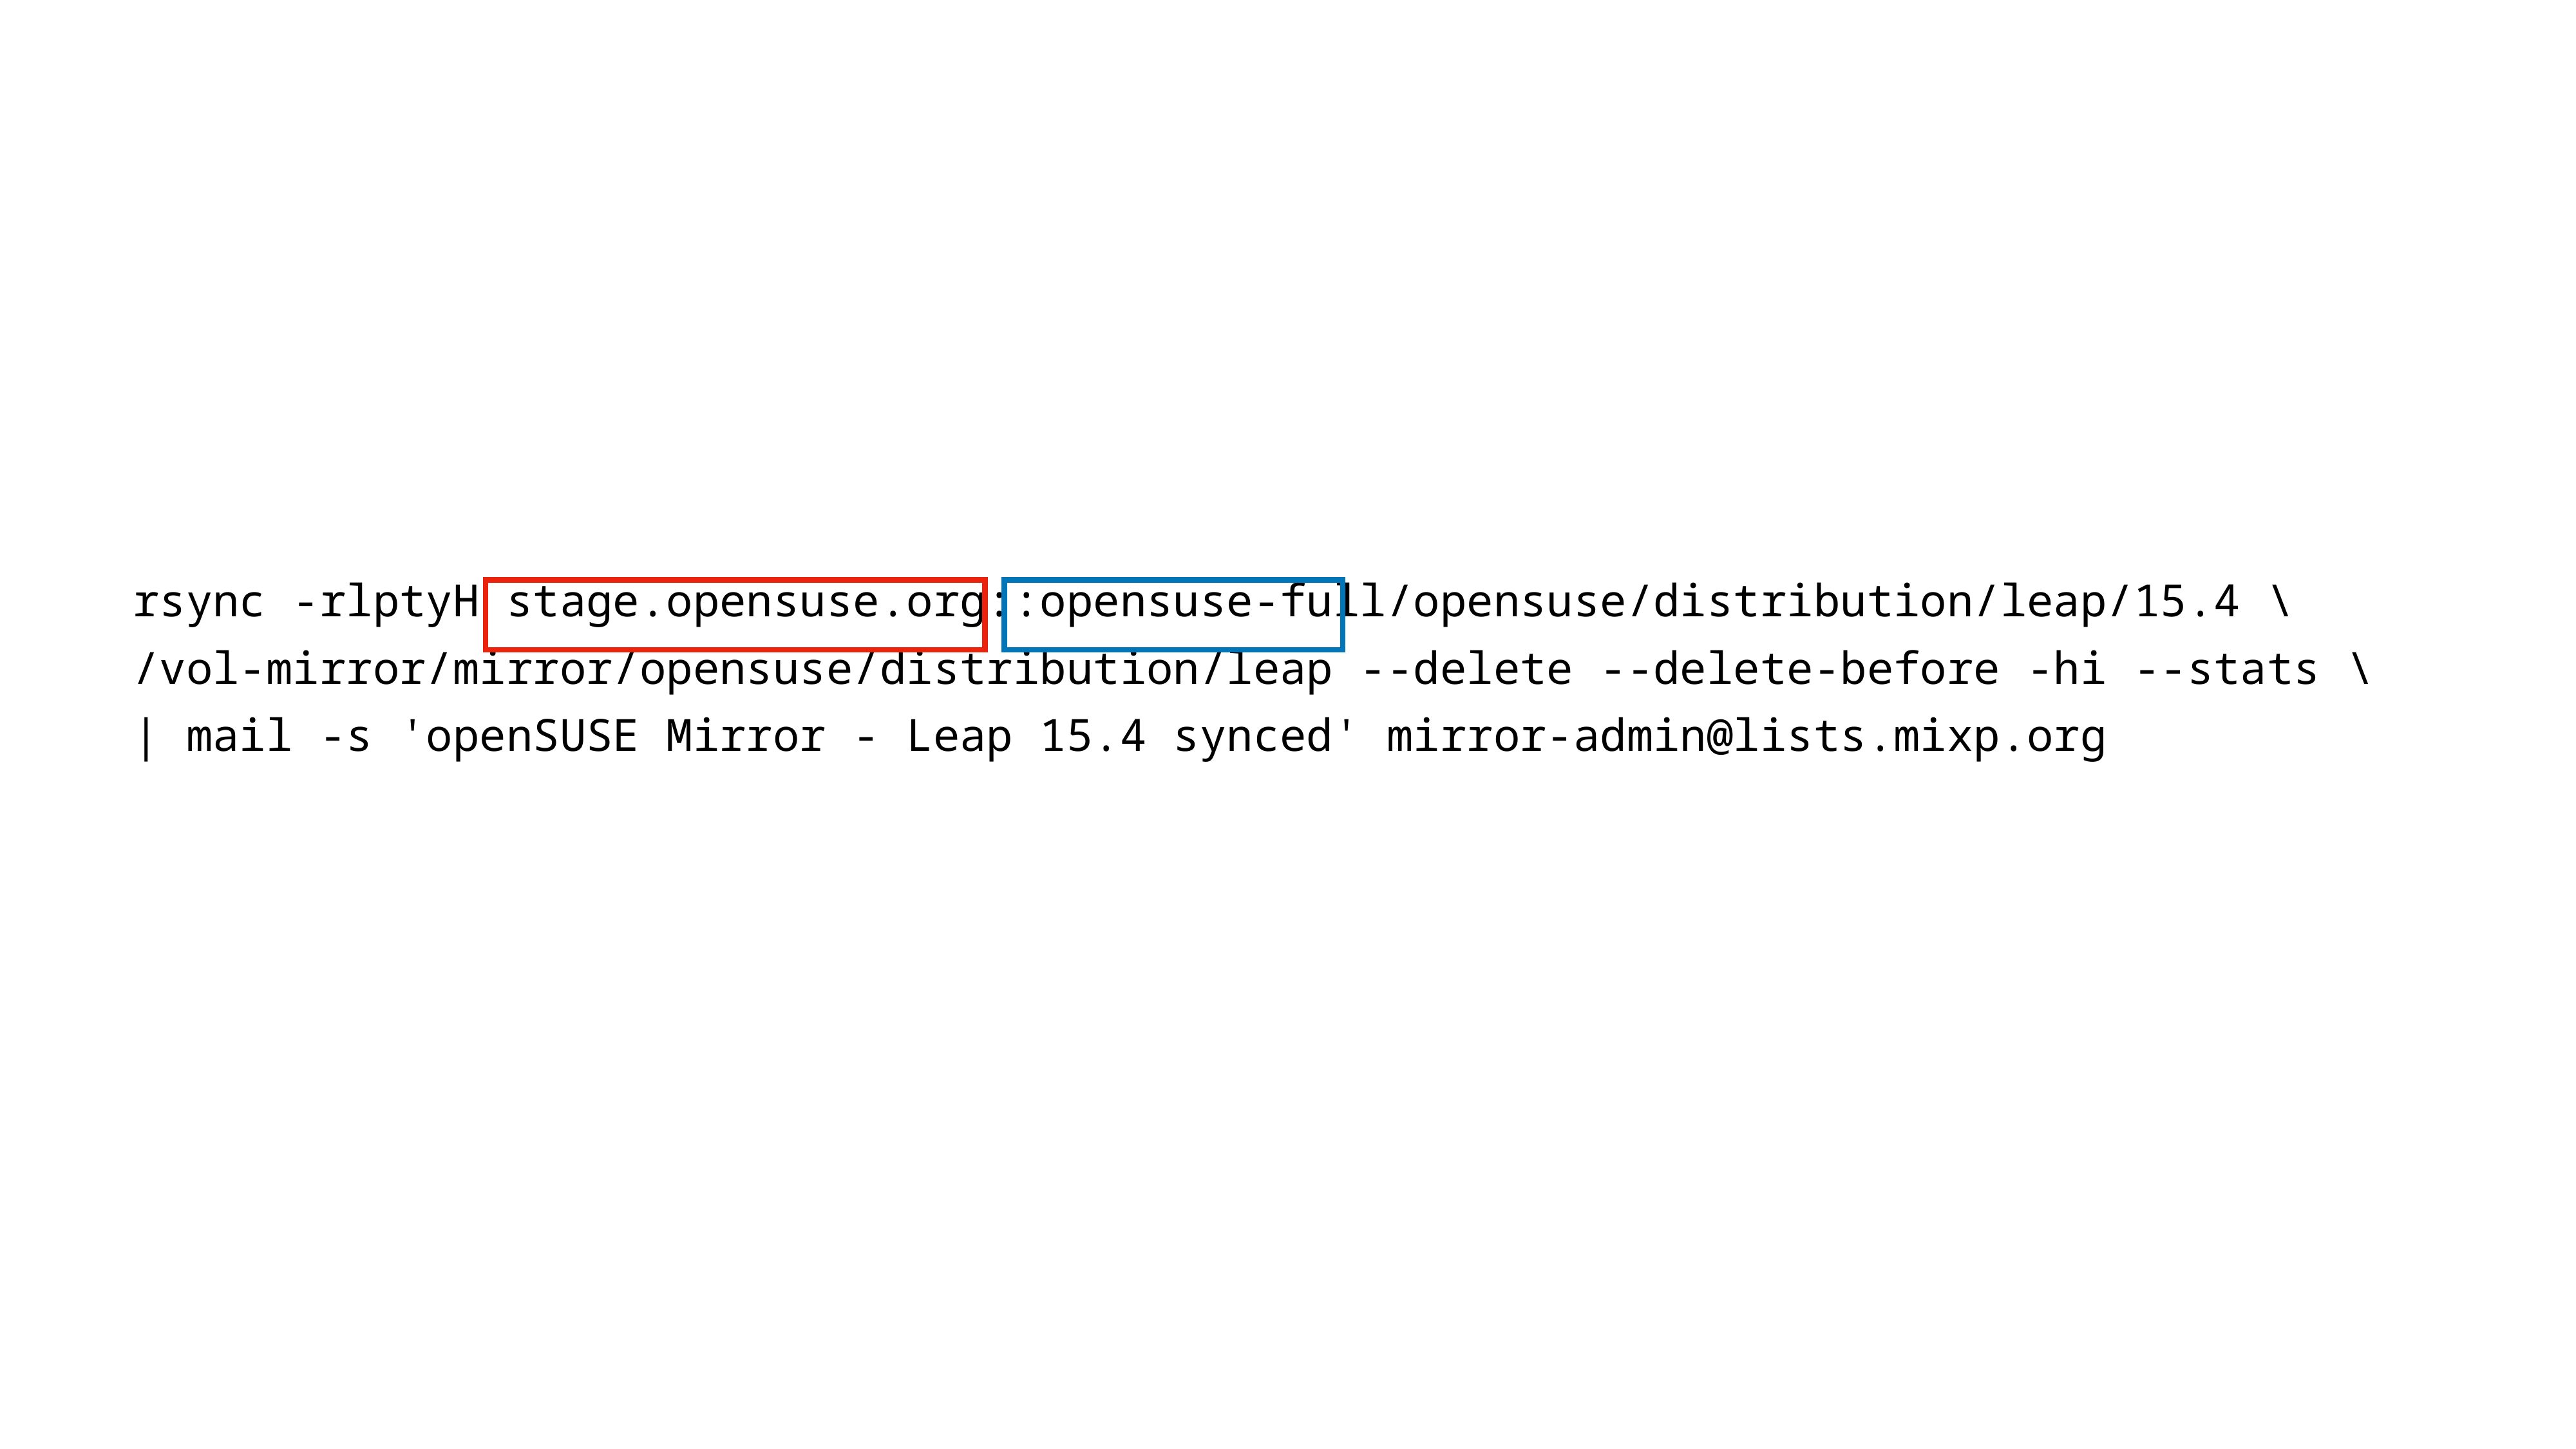

# rsync -rlptyH stage.opensuse.org::opensuse-full/opensuse/distribution/leap/15.4 \
/vol-mirror/mirror/opensuse/distribution/leap --delete --delete-before -hi --stats \
| mail -s 'openSUSE Mirror - Leap 15.4 synced' mirror-admin@lists.mixp.org